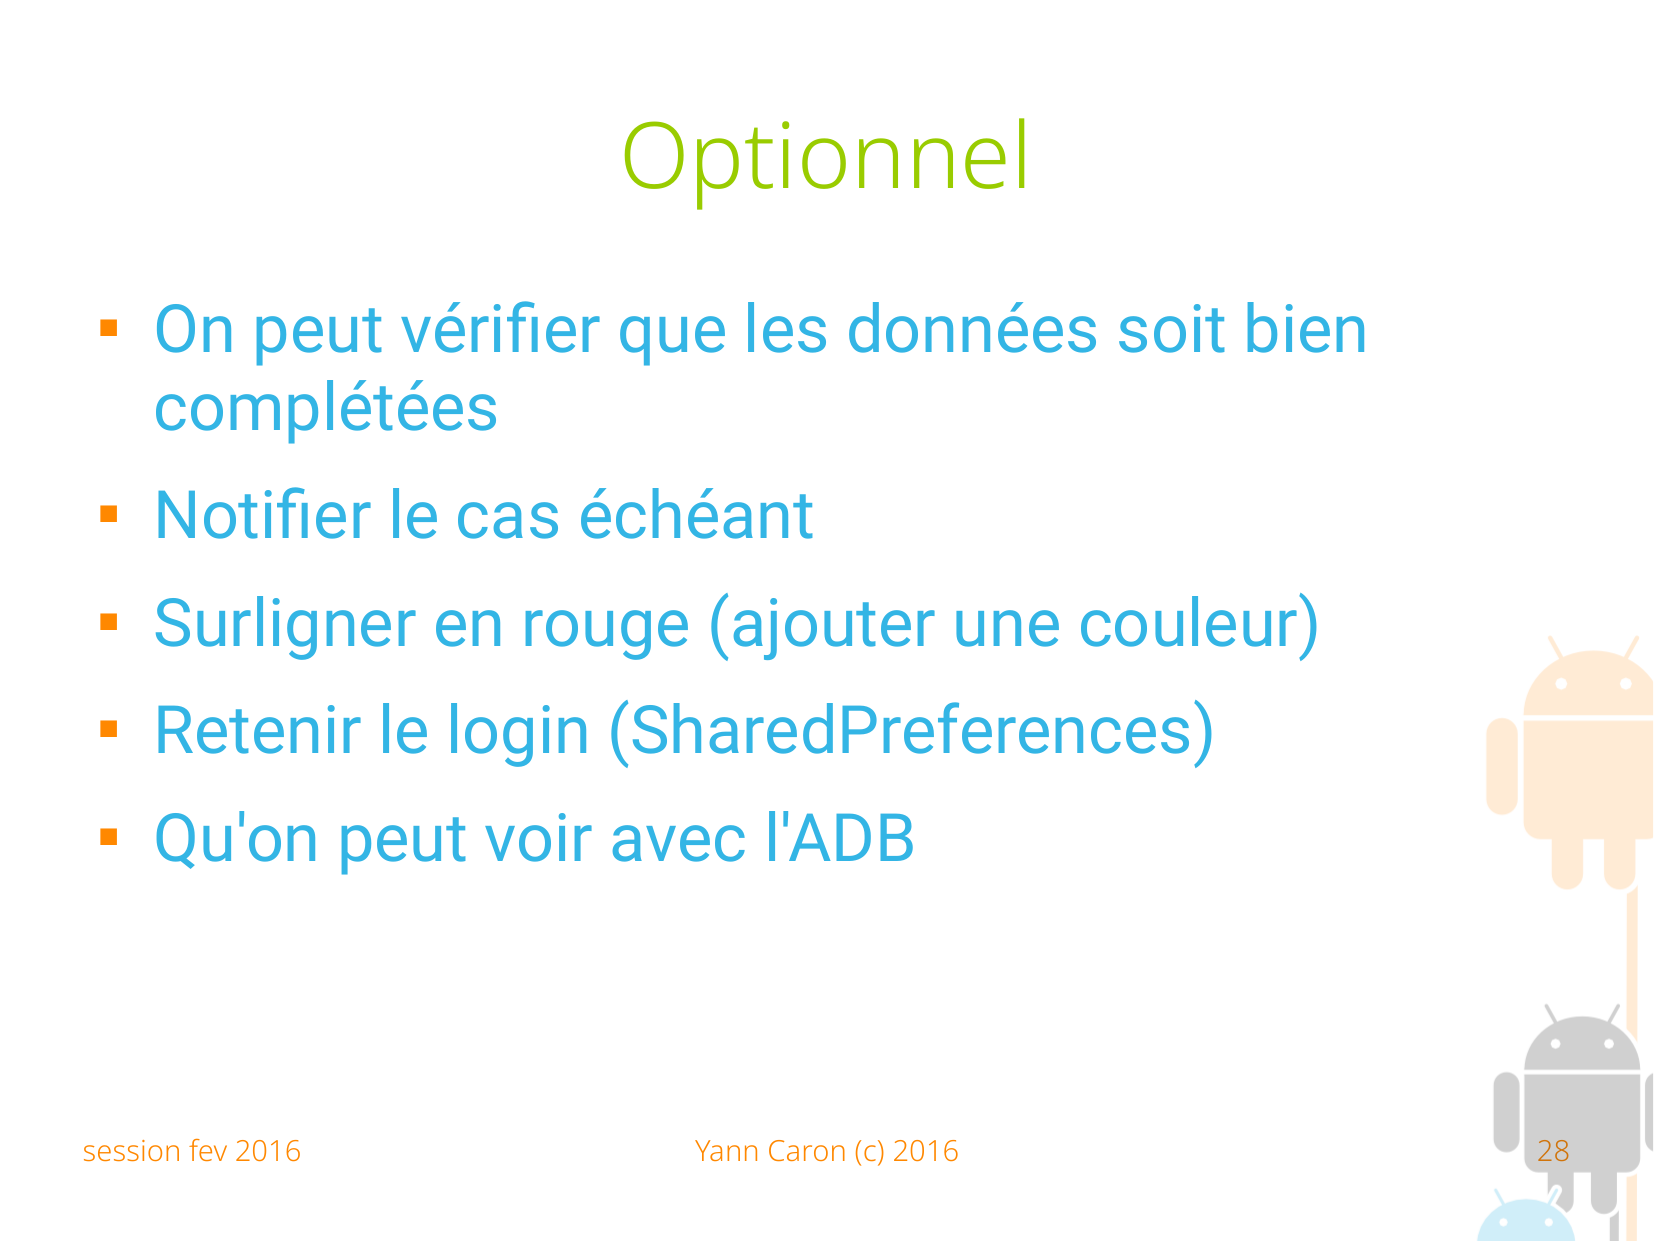

# Optionnel
On peut vérifier que les données soit bien complétées
Notifier le cas échéant
Surligner en rouge (ajouter une couleur)
Retenir le login (SharedPreferences)
Qu'on peut voir avec l'ADB
session fev 2016
Yann Caron (c) 2016
28